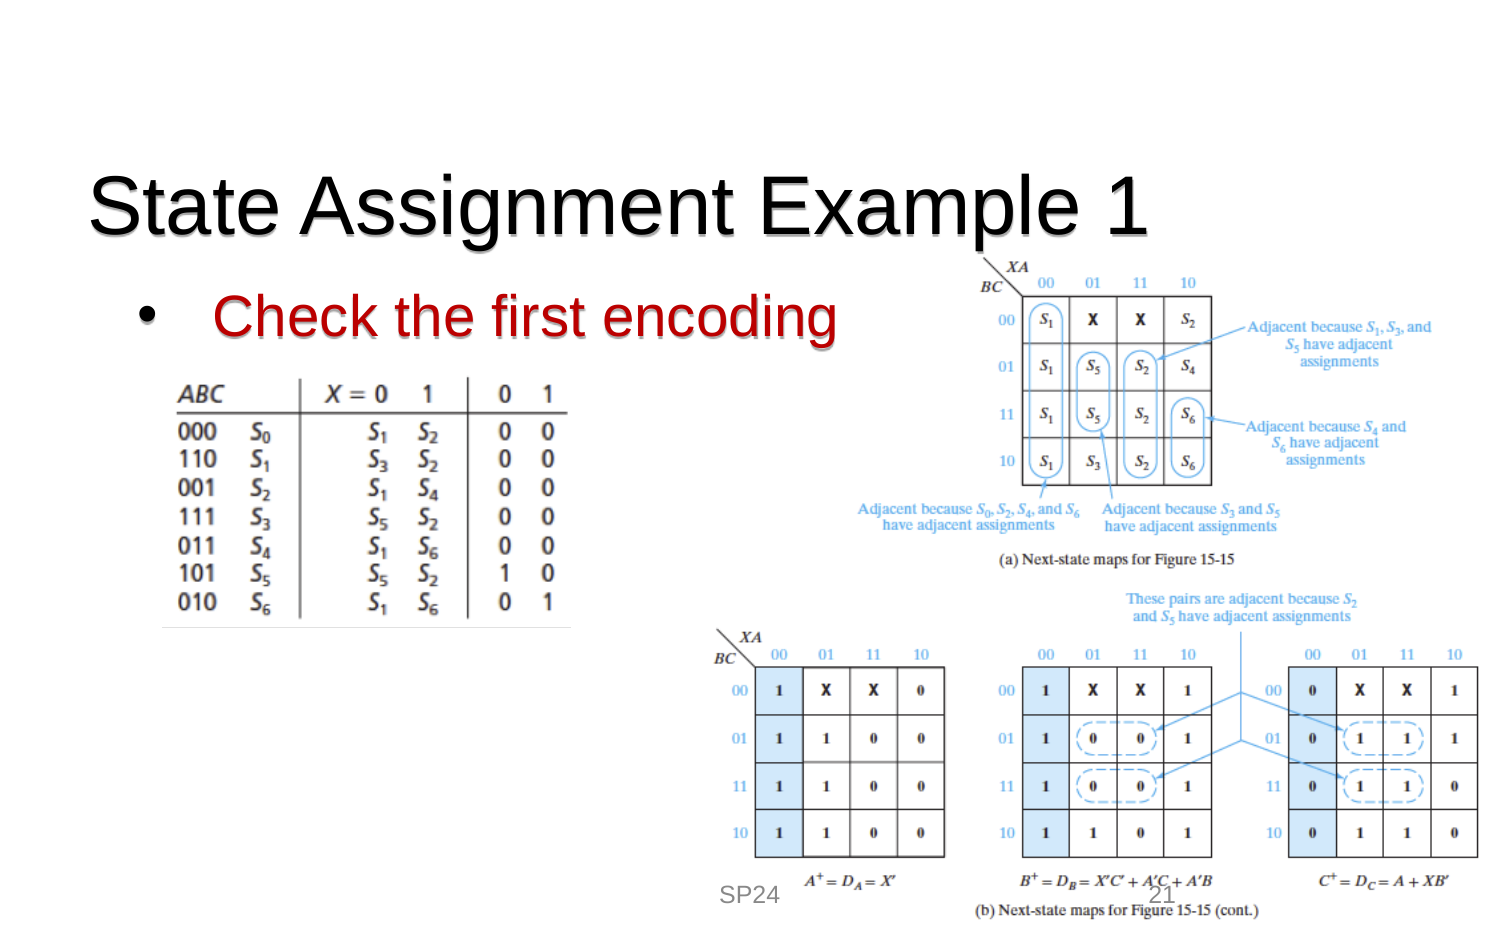

# State Assignment Example 1
Check the first encoding
SP24